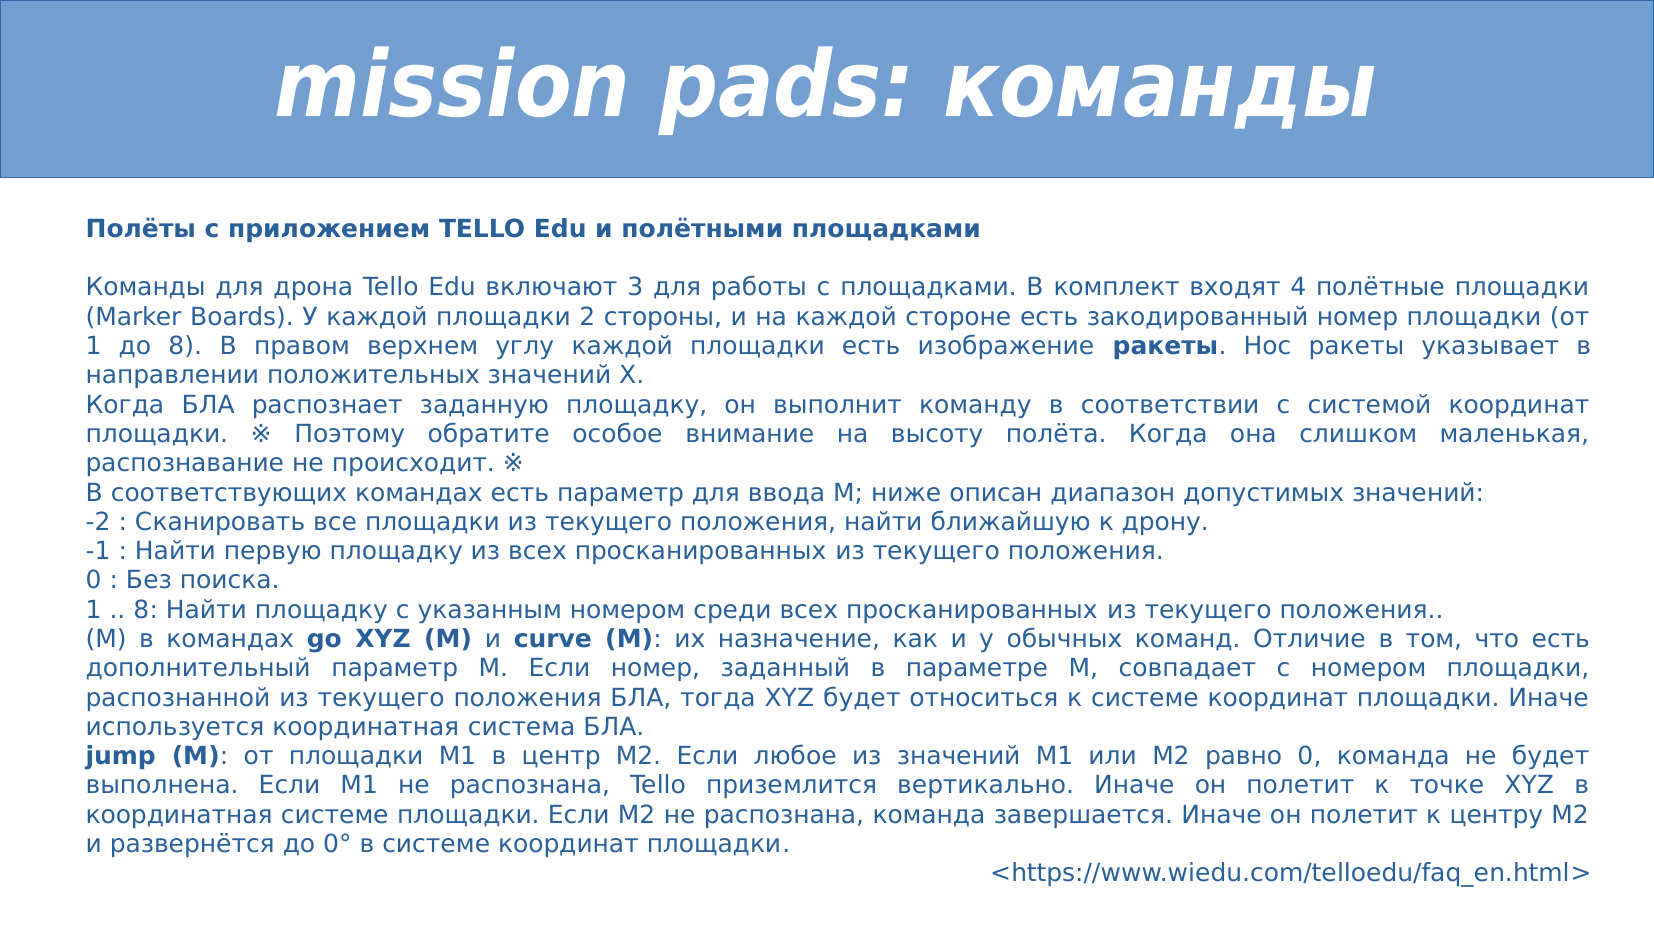

mission pads: команды
Полёты с приложением TELLO Edu и полётными площадками
Команды для дрона Tello Edu включают 3 для работы с площадками. В комплект входят 4 полётные площадки (Marker Boards). У каждой площадки 2 стороны, и на каждой стороне есть закодированный номер площадки (от 1 до 8). В правом верхнем углу каждой площадки есть изображение ракеты. Нос ракеты указывает в направлении положительных значений X.
Когда БЛА распознает заданную площадку, он выполнит команду в соответствии с системой координат площадки. ※ Поэтому обратите особое внимание на высоту полёта. Когда она слишком маленькая, распознавание не происходит. ※
В соответствующих командах есть параметр для ввода M; ниже описан диапазон допустимых значений:
-2 : Сканировать все площадки из текущего положения, найти ближайшую к дрону.
-1 : Найти первую площадку из всех просканированных из текущего положения.
0 : Без поиска.
1 .. 8: Найти площадку с указанным номером среди всех просканированных из текущего положения..
(M) в командах go XYZ (M) и curve (M): их назначение, как и у обычных команд. Отличие в том, что есть дополнительный параметр M. Если номер, заданный в параметре M, совпадает с номером площадки, распознанной из текущего положения БЛА, тогда XYZ будет относиться к системе координат площадки. Иначе используется координатная система БЛА.
jump (M): от площадки M1 в центр M2. Если любое из значений M1 или M2 равно 0, команда не будет выполнена. Если M1 не распознана, Tello приземлится вертикально. Иначе он полетит к точке XYZ в координатная системе площадки. Если M2 не распознана, команда завершается. Иначе он полетит к центру M2 и развернётся до 0° в системе координат площадки.
<https://www.wiedu.com/telloedu/faq_en.html>